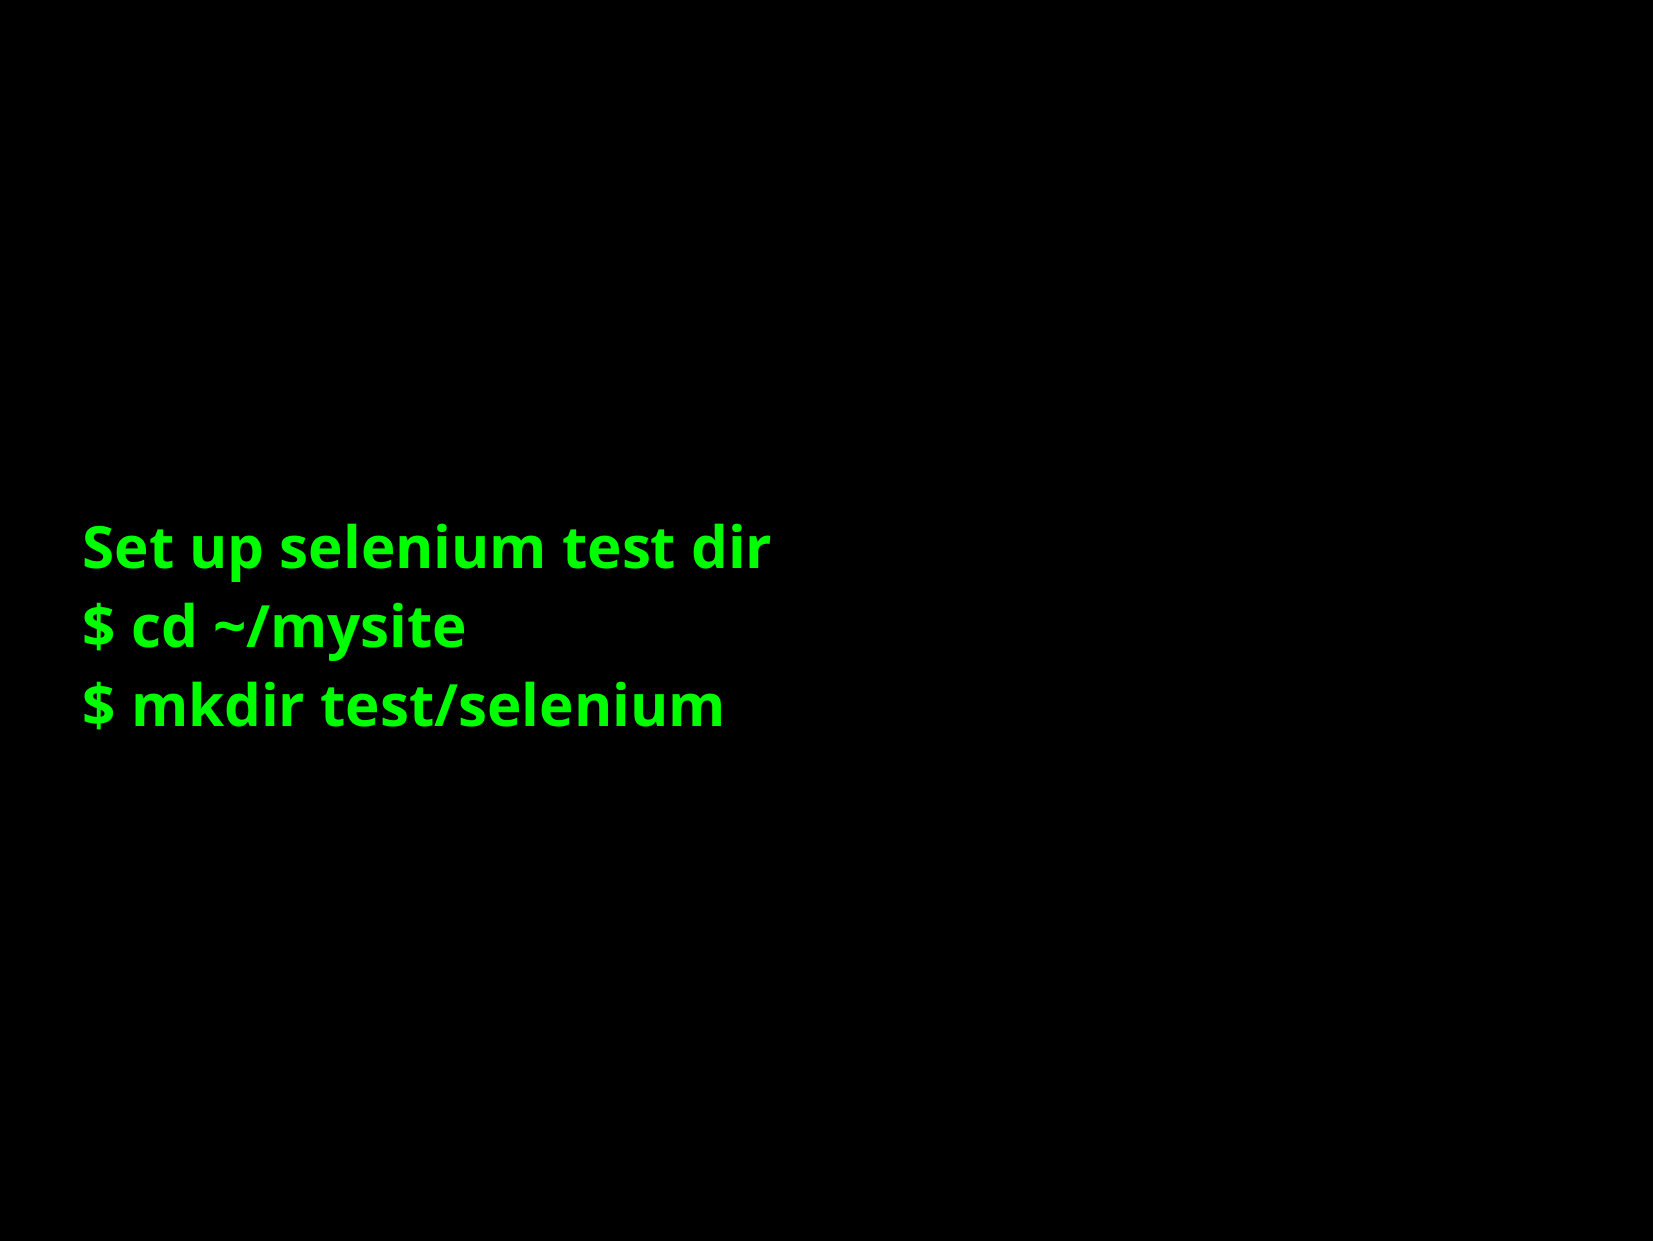

# Set up selenium test dir $ cd ~/mysite $ mkdir test/selenium